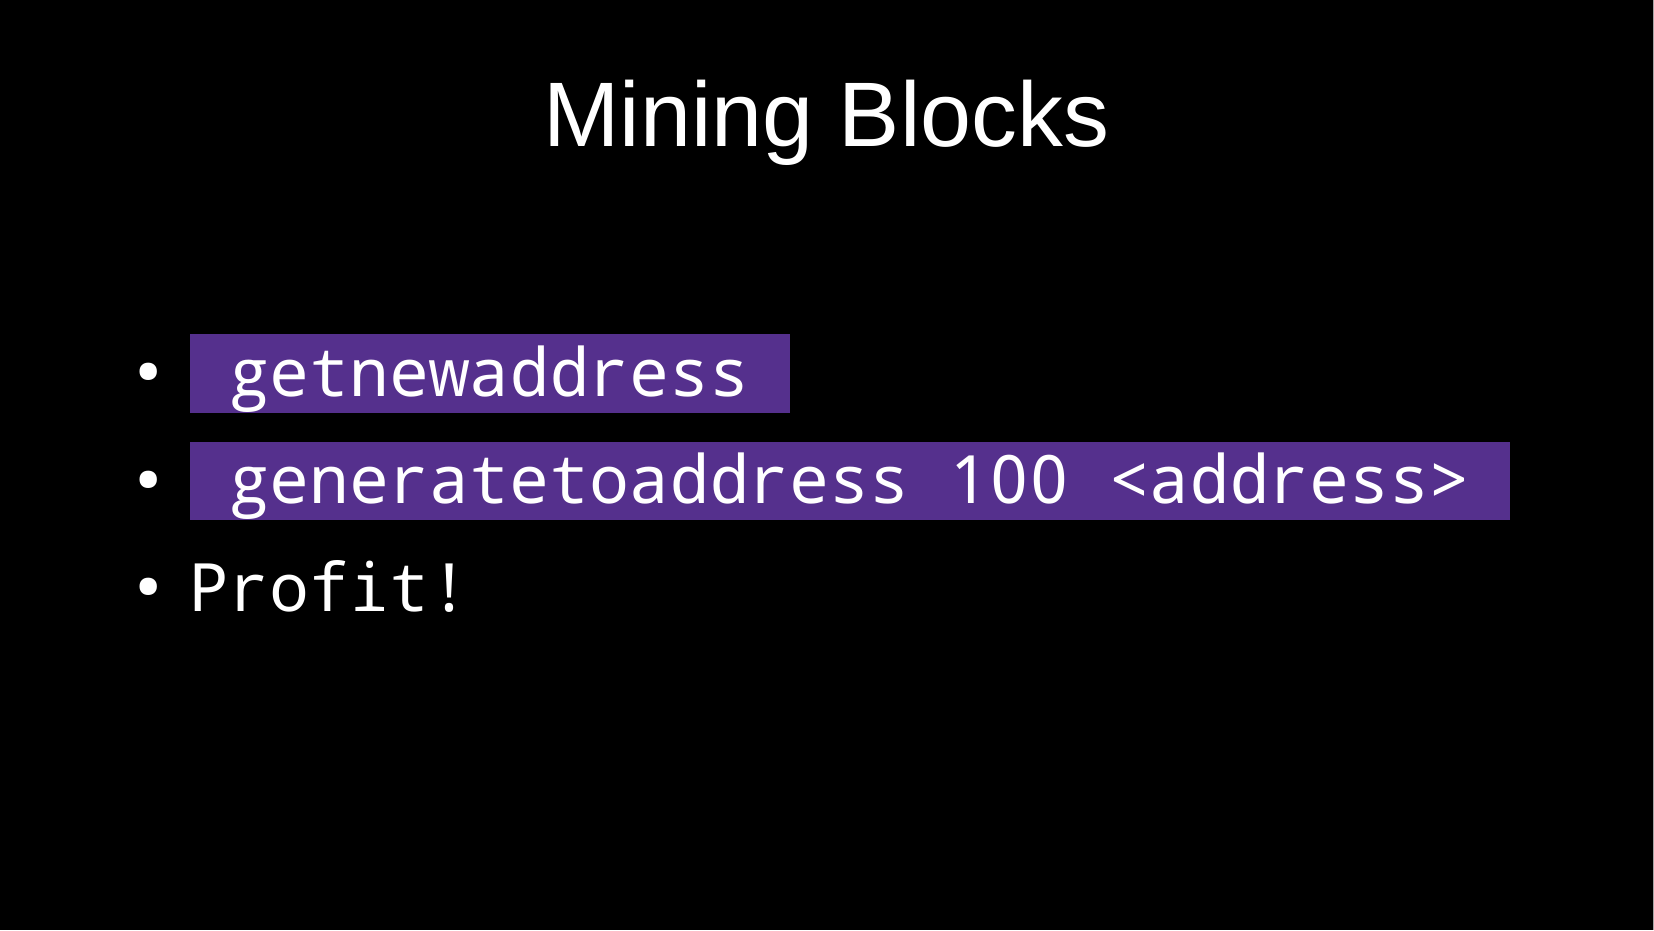

# Mining Blocks
 getnewaddress
 generatetoaddress 100 <address>
Profit!